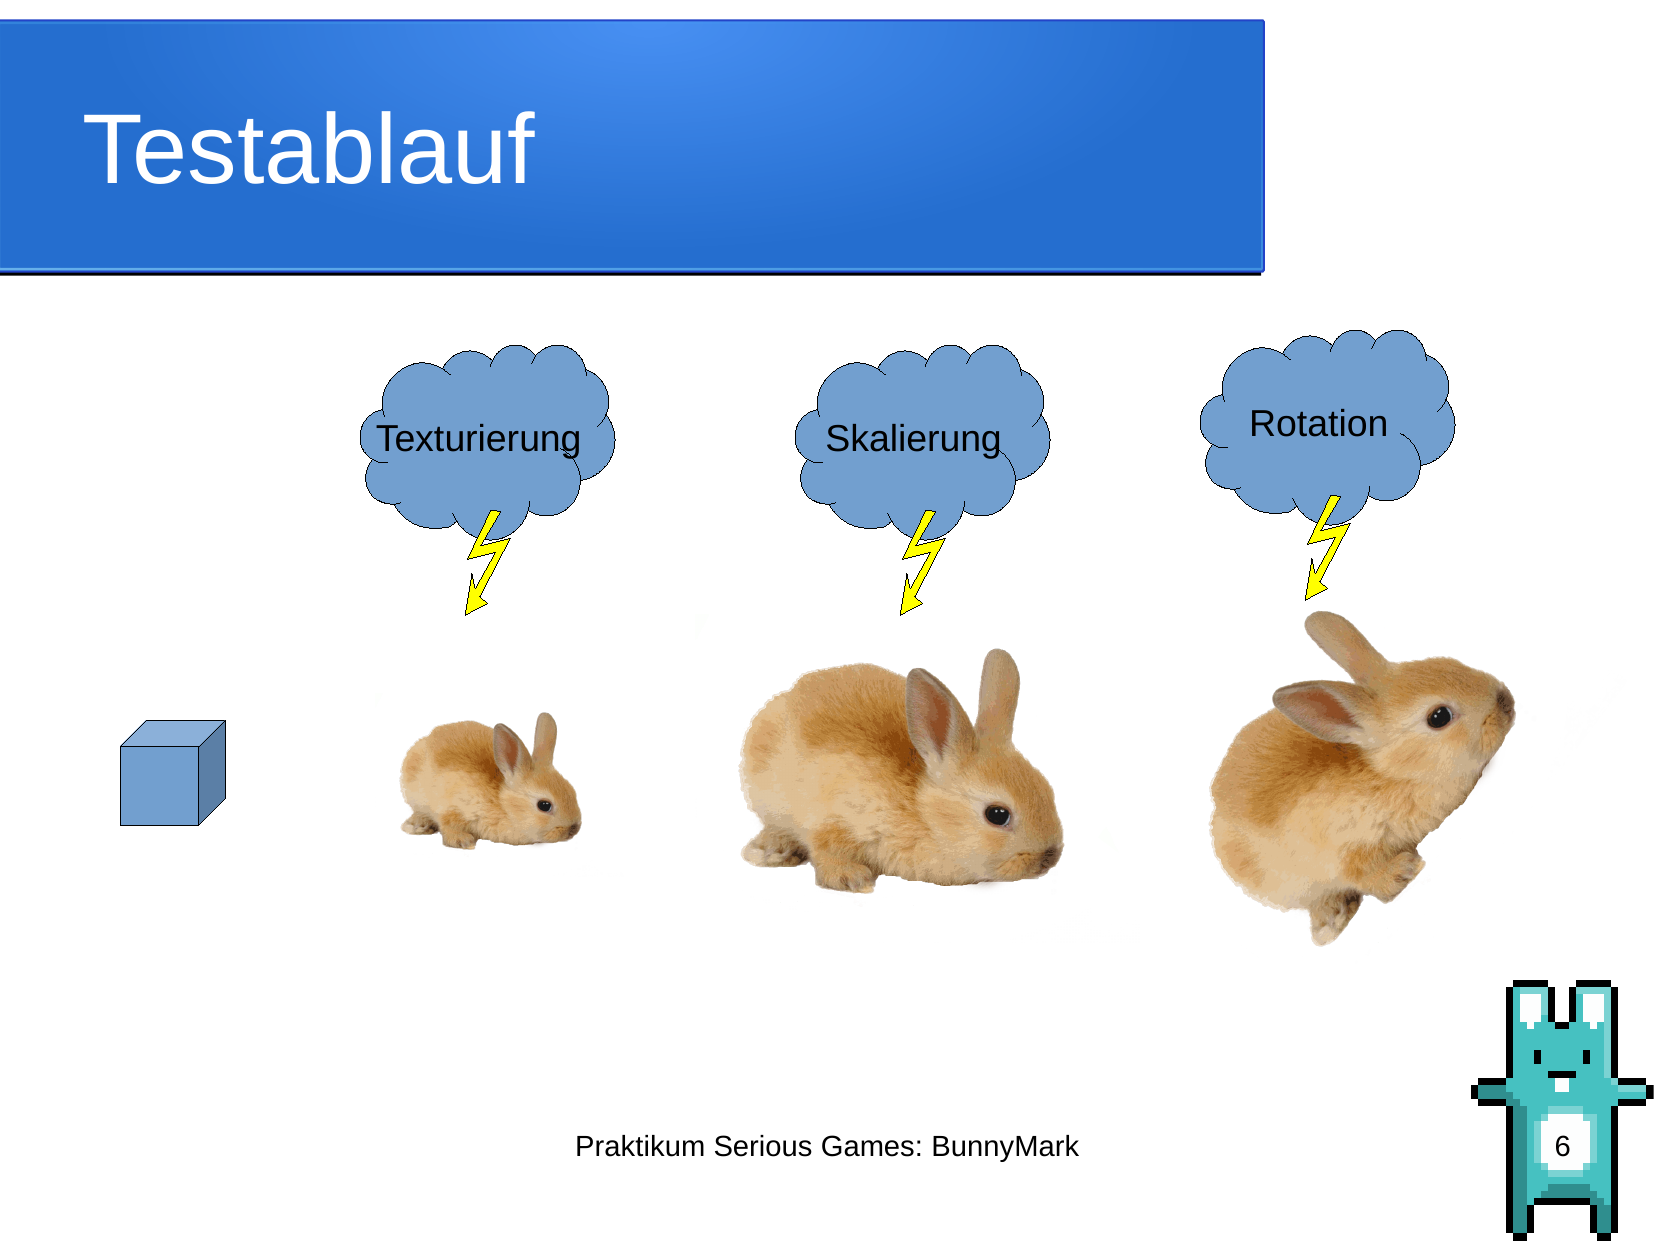

# Testablauf
Rotation
Texturierung
Skalierung
Praktikum Serious Games: BunnyMark
6